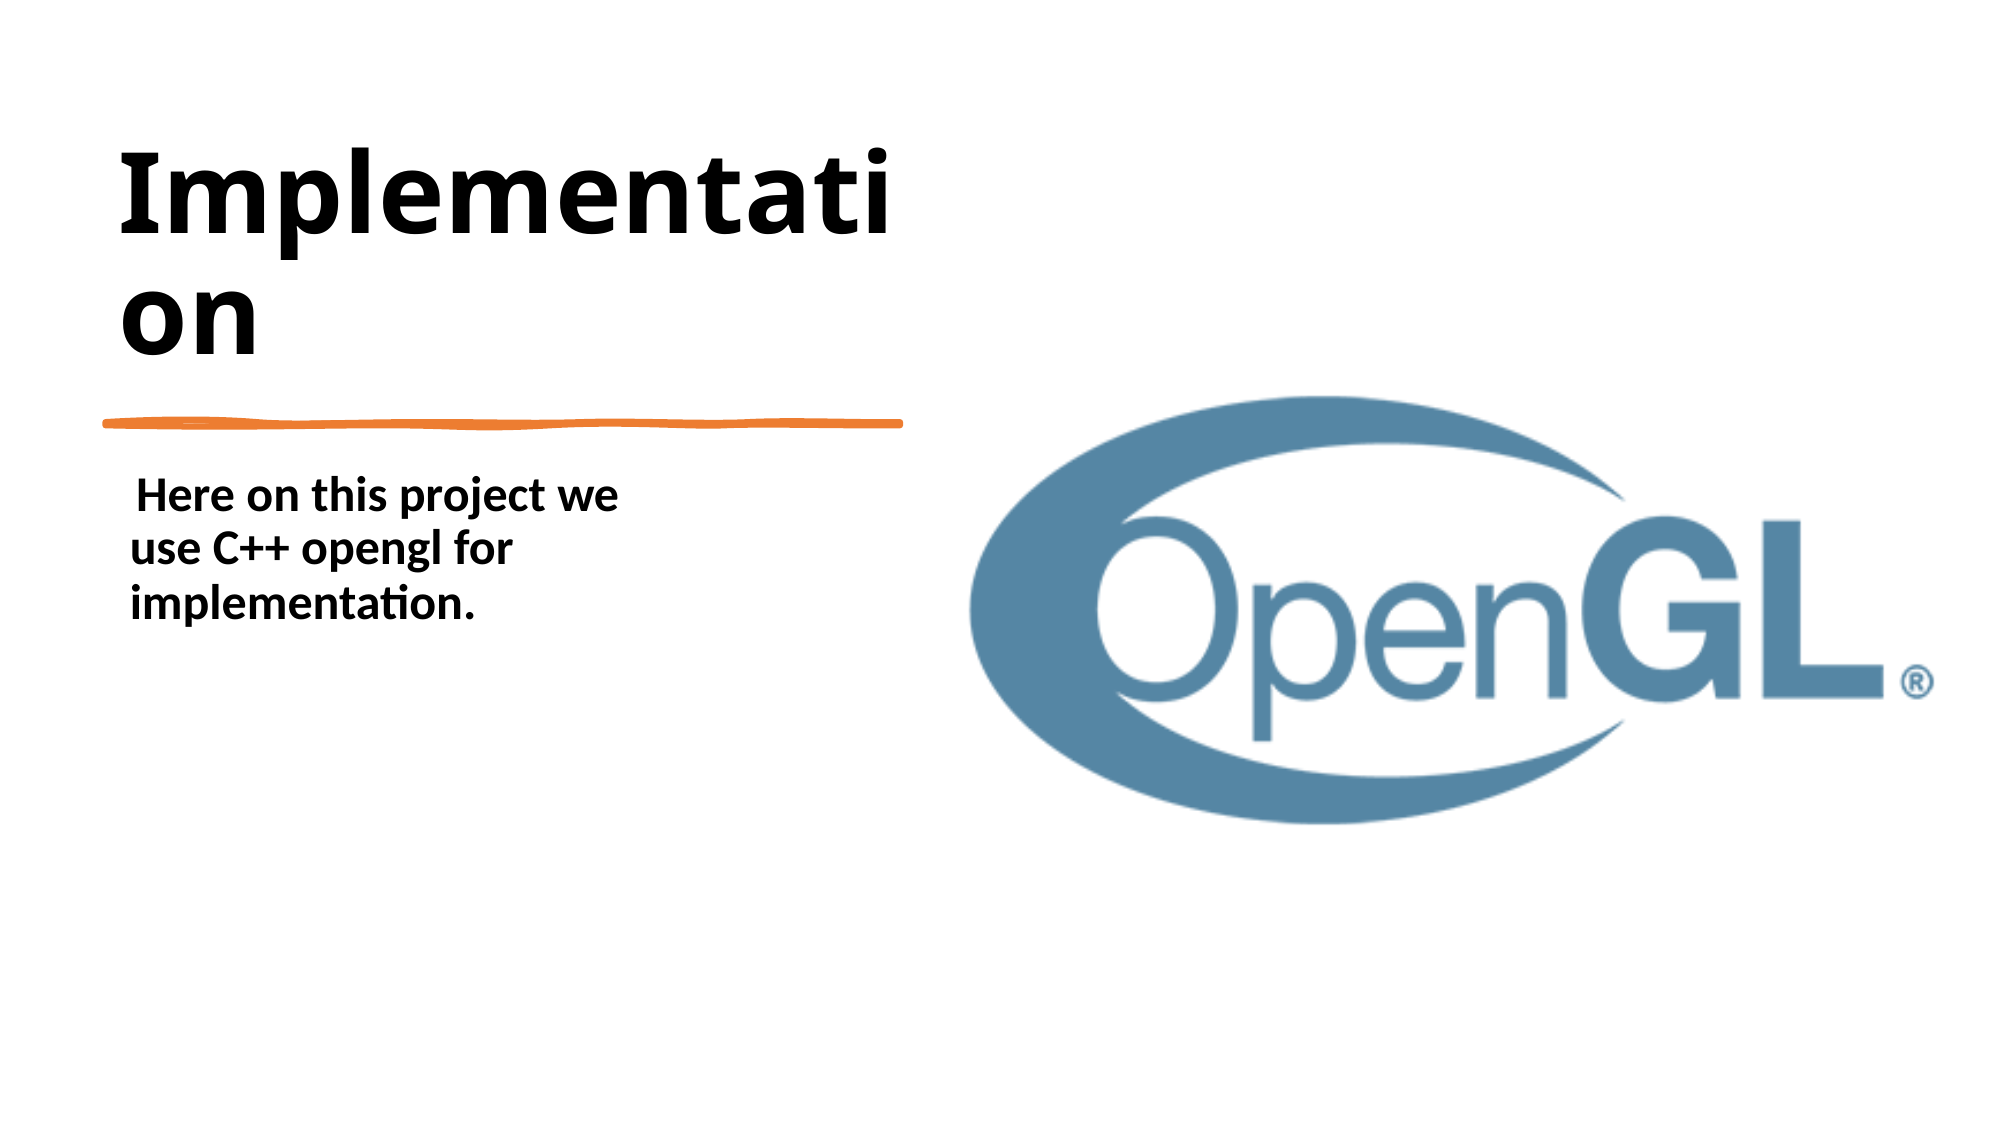

# Implementation
Here on this project we use C++ opengl for implementation.